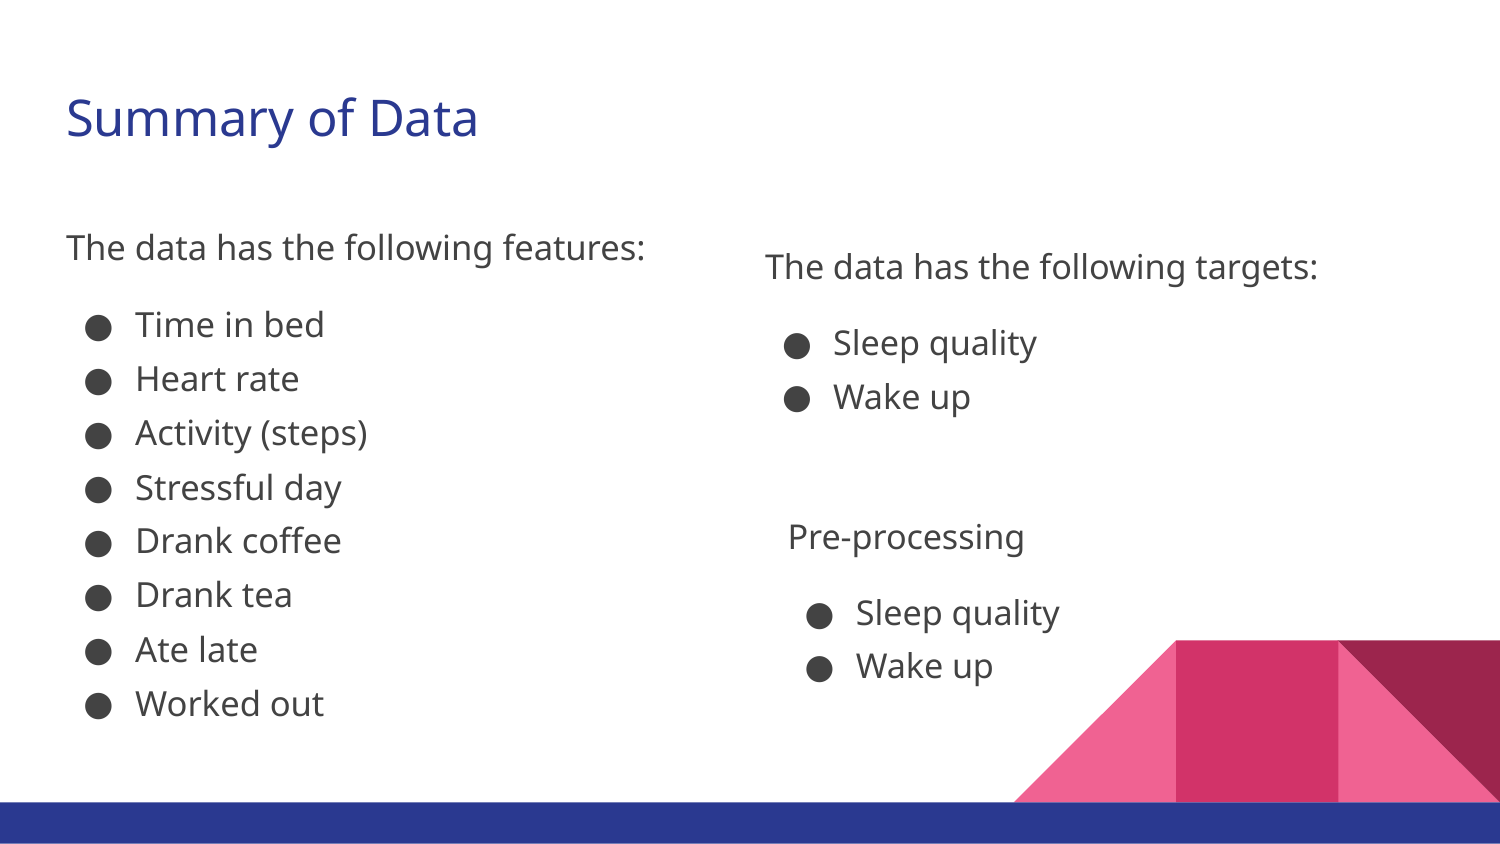

# Summary of Data
The data has the following features:
Time in bed
Heart rate
Activity (steps)
Stressful day
Drank coffee
Drank tea
Ate late
Worked out
The data has the following targets:
Sleep quality
Wake up
Pre-processing
Sleep quality
Wake up